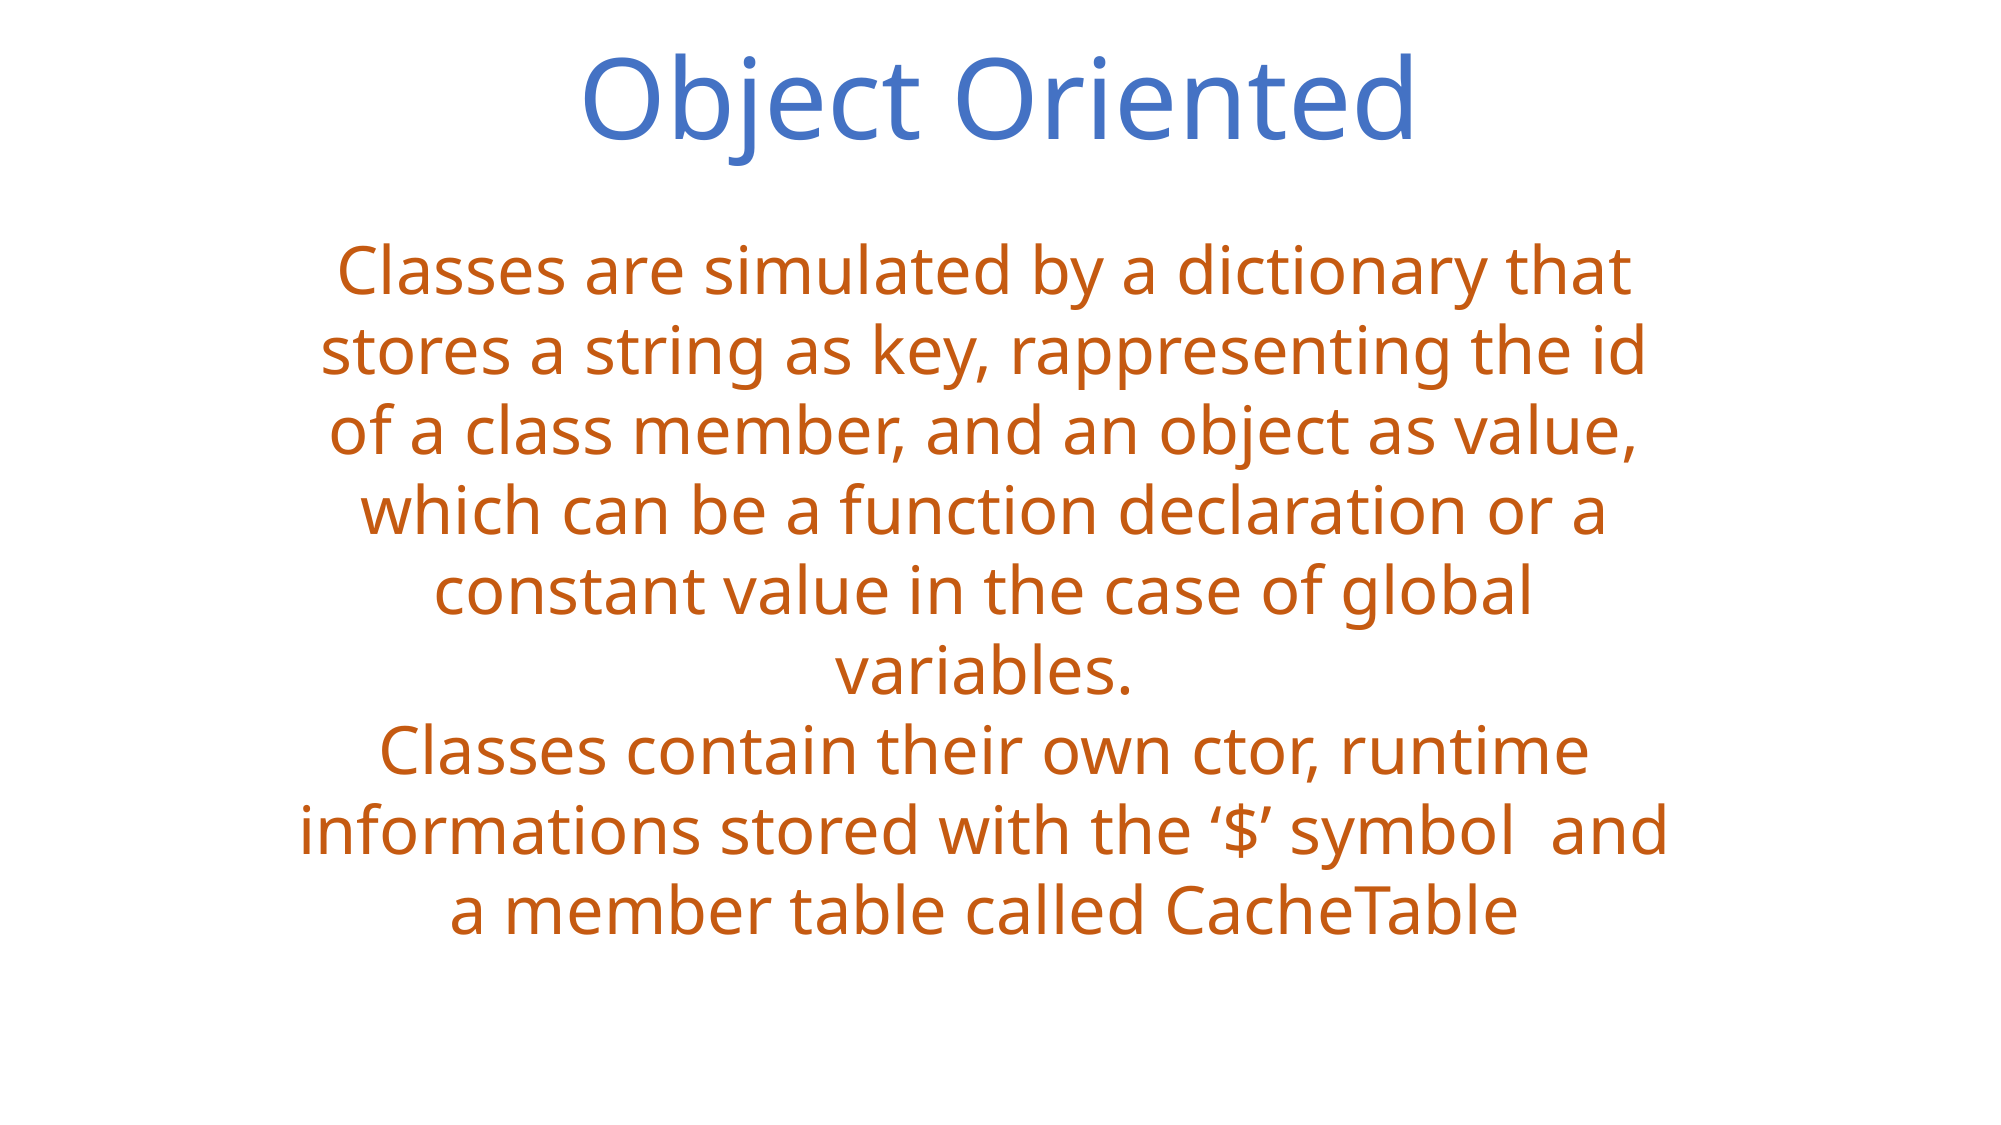

Object Oriented
Classes are simulated by a dictionary that stores a string as key, rappresenting the id of a class member, and an object as value, which can be a function declaration or a constant value in the case of global variables.
Classes contain their own ctor, runtime informations stored with the ‘$’ symbol and a member table called CacheTable